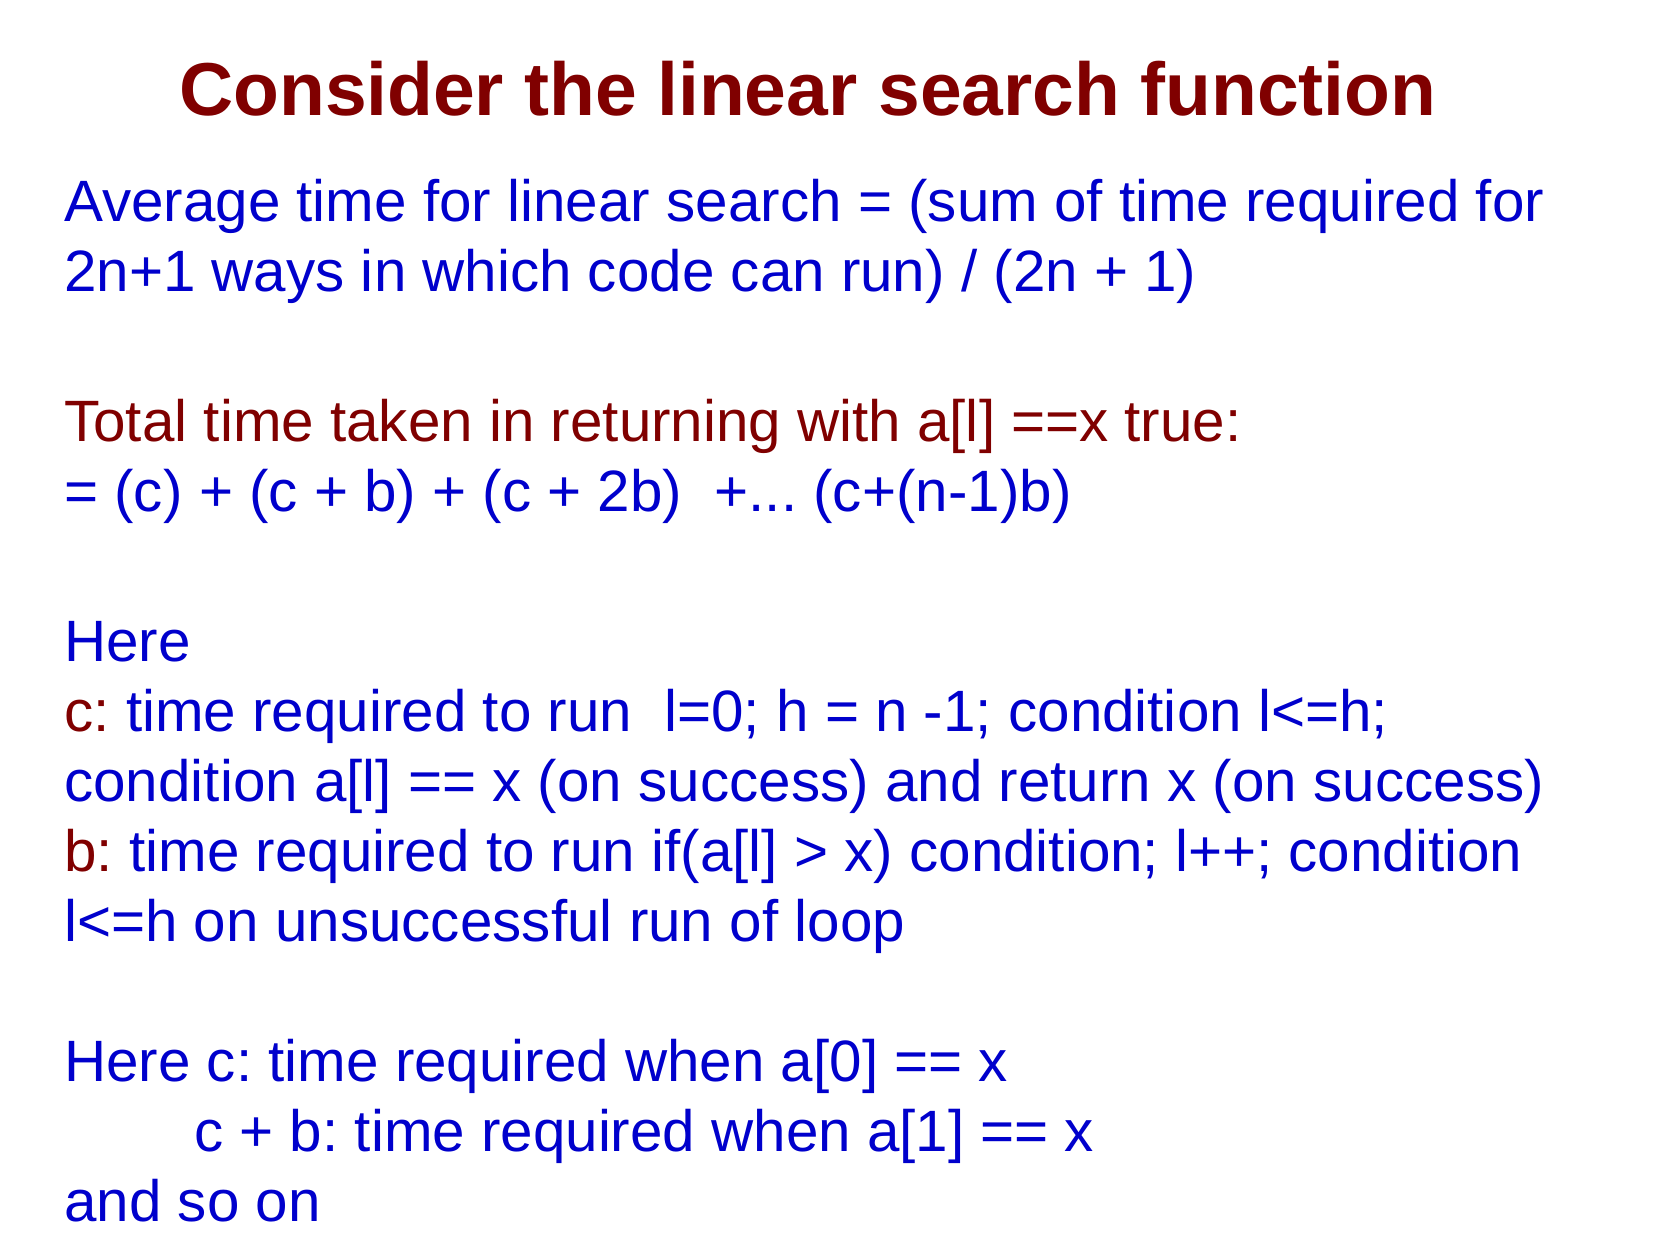

# Consider the linear search function
Average time for linear search = (sum of time required for 2n+1 ways in which code can run) / (2n + 1)
Total time taken in returning with a[l] ==x true:
= (c) + (c + b) + (c + 2b) +... (c+(n-1)b)
Here
c: time required to run l=0; h = n -1; condition l<=h; condition a[l] == x (on success) and return x (on success)
b: time required to run if(a[l] > x) condition; l++; condition l<=h on unsuccessful run of loop
Here c: time required when a[0] == x
 c + b: time required when a[1] == x
and so on